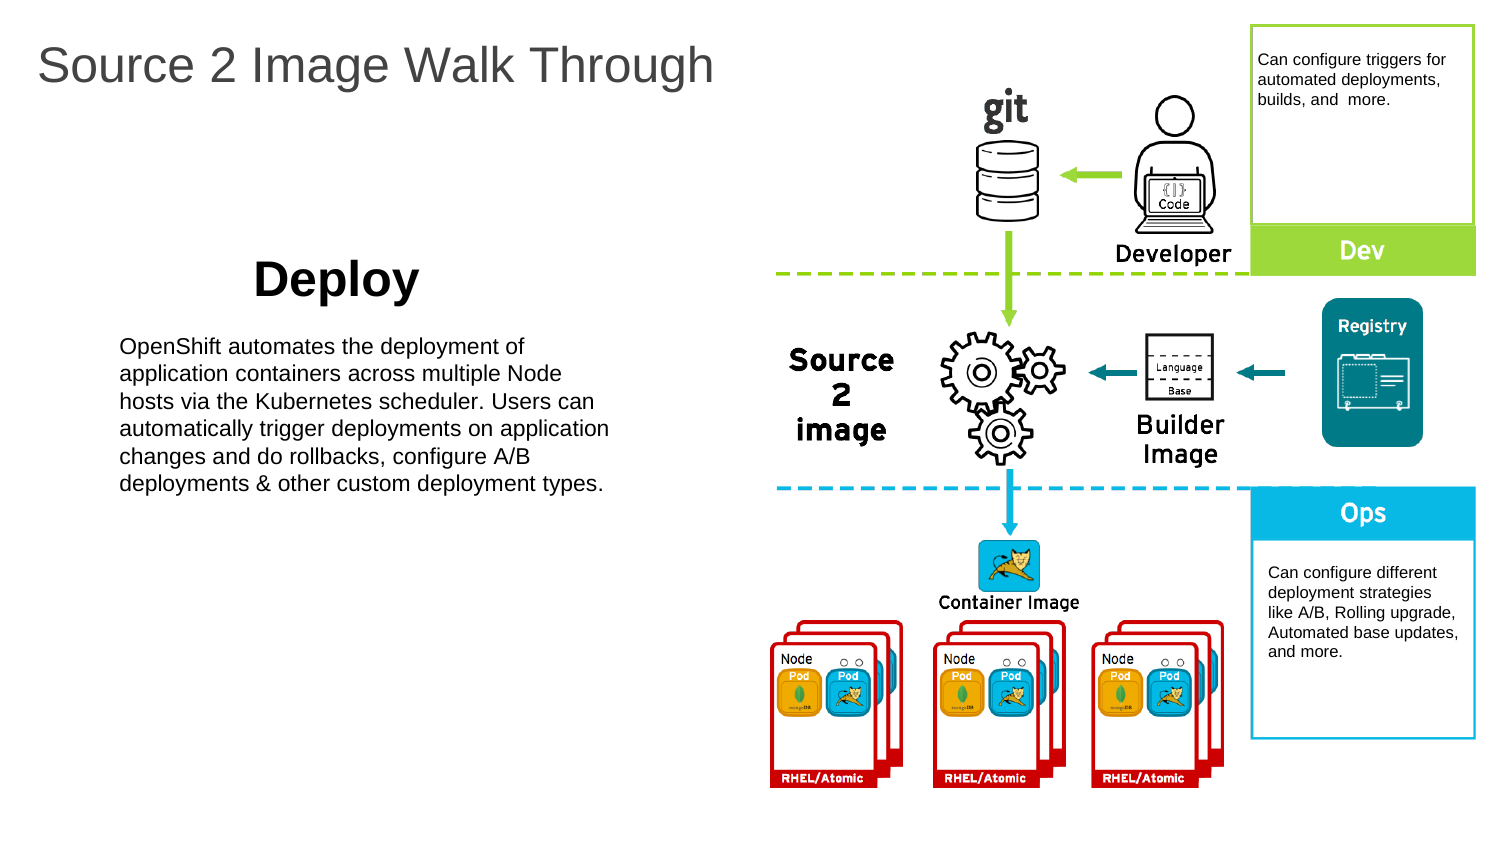

# Source 2 Image Walk Through
Can configure triggers for automated deployments, builds, and more.
Can configure different deployment strategies like A/B, Rolling upgrade, Automated base updates, and more.
Deploy
OpenShift automates the deployment of application containers across multiple Node hosts via the Kubernetes scheduler. Users can automatically trigger deployments on application changes and do rollbacks, configure A/B deployments & other custom deployment types.